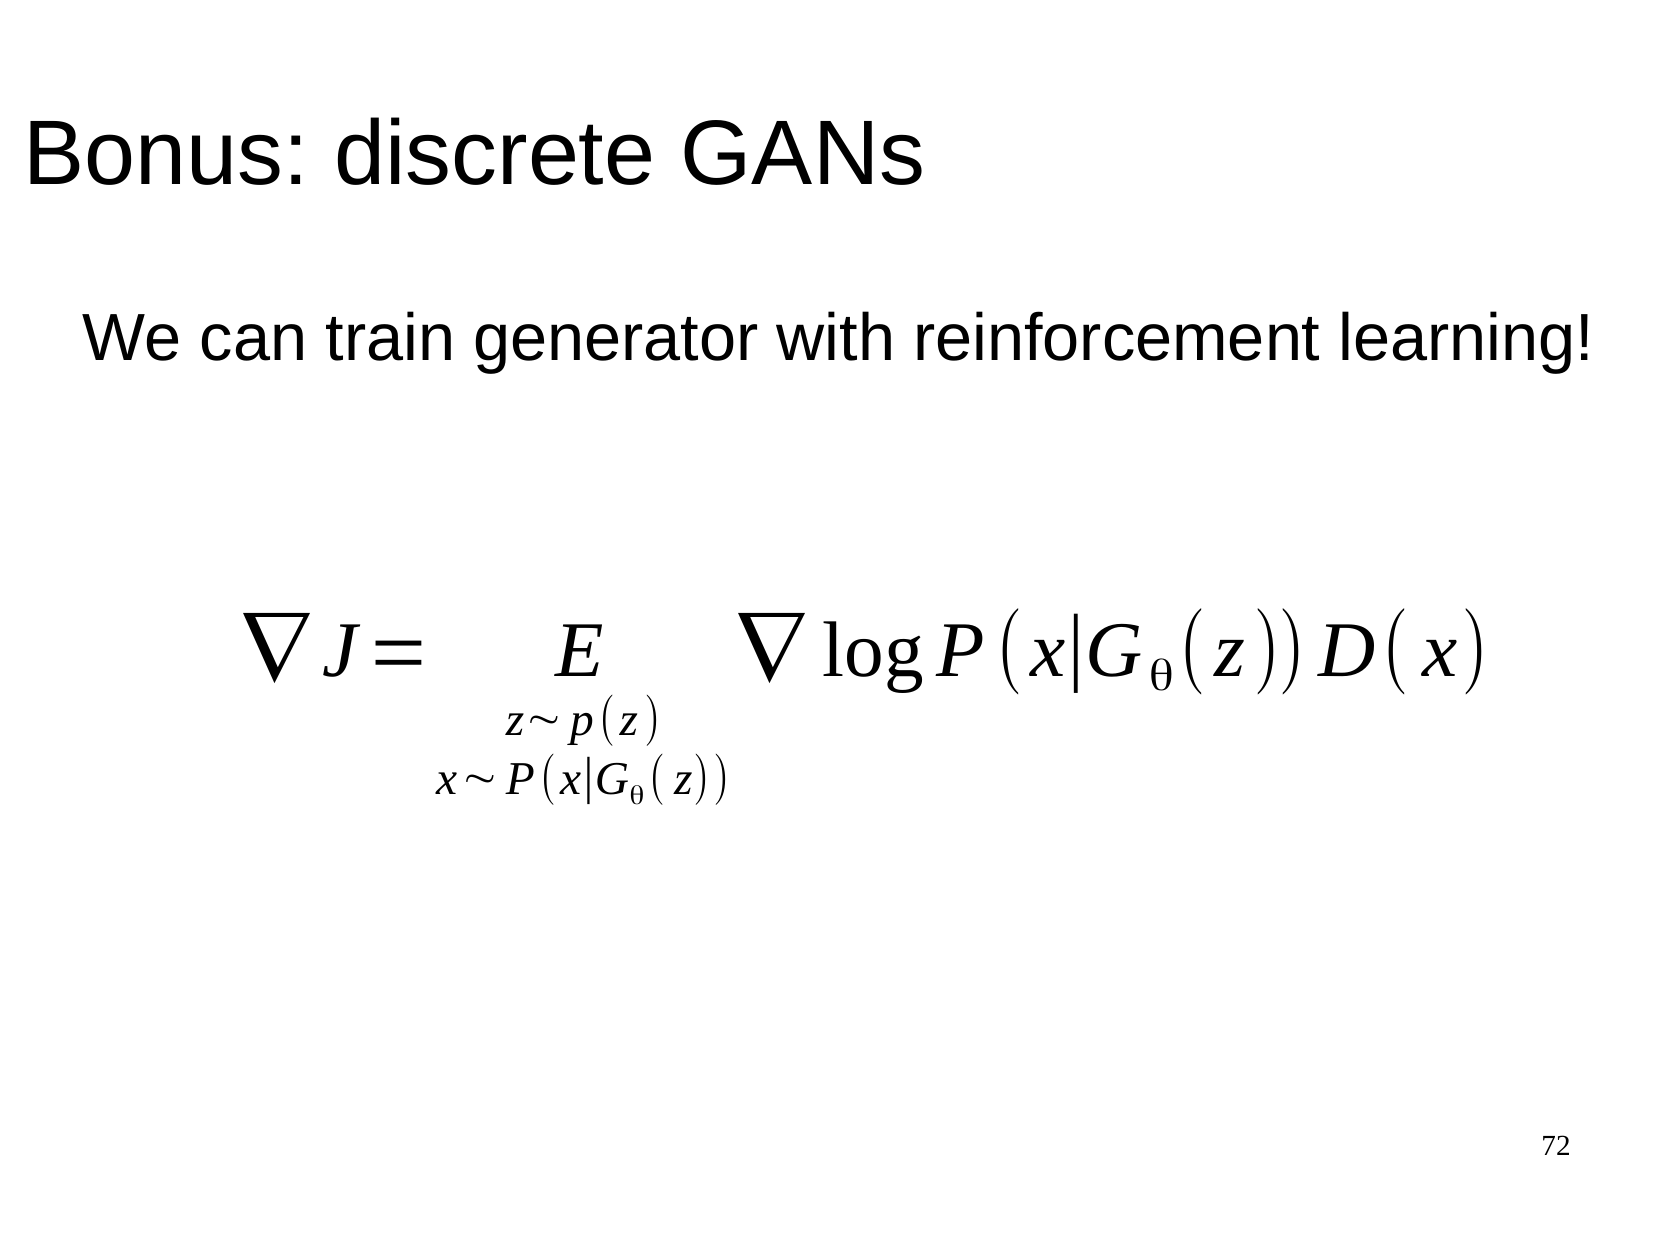

# Bonus: discrete GANs
We can train generator with reinforcement learning!
72